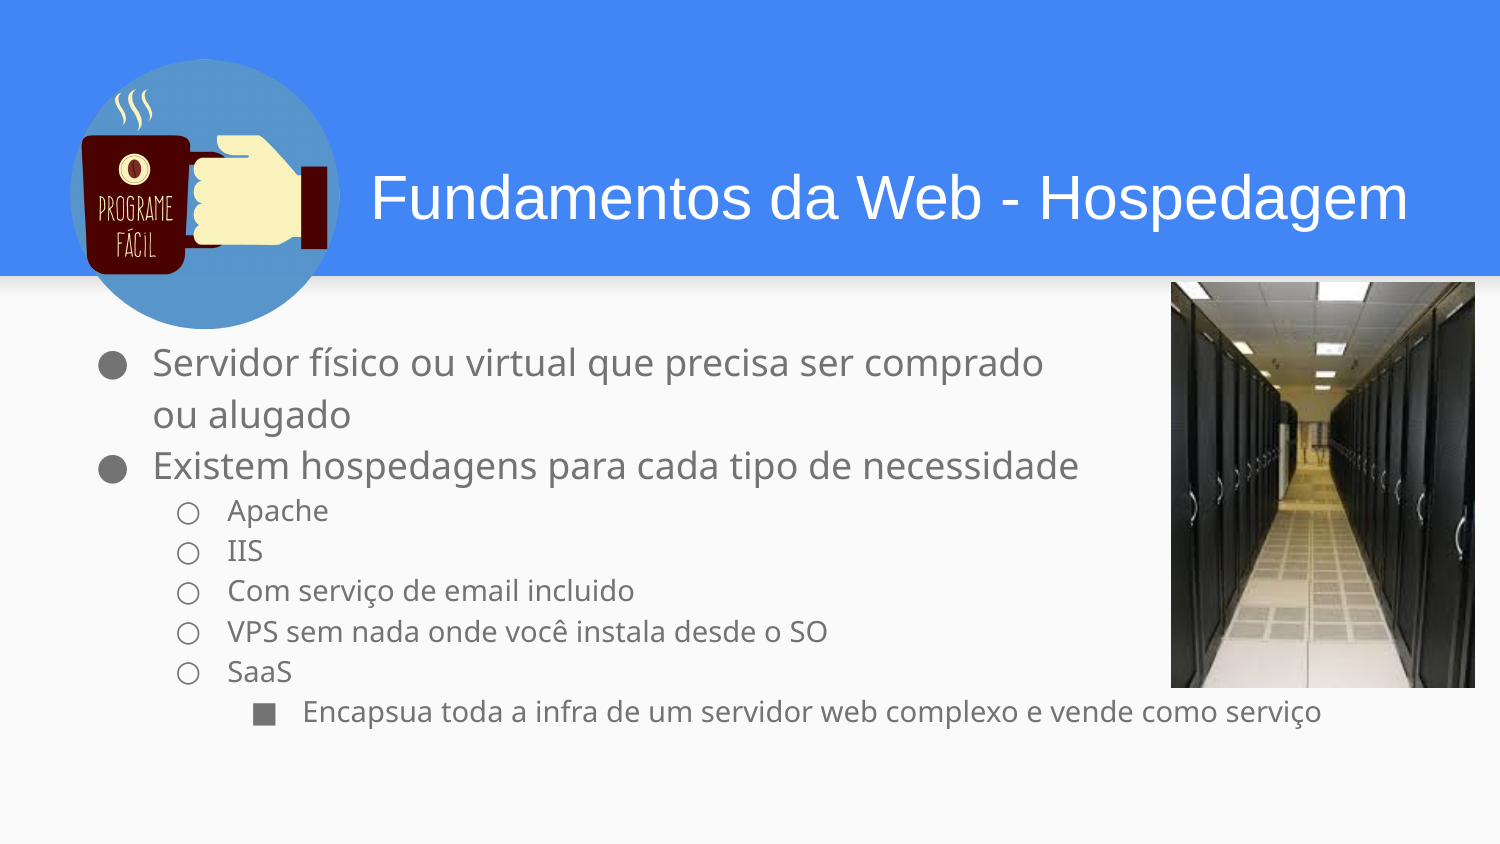

# Fundamentos da Web - Hospedagem
Servidor físico ou virtual que precisa ser comprado
ou alugado
Existem hospedagens para cada tipo de necessidade
Apache
IIS
Com serviço de email incluido
VPS sem nada onde você instala desde o SO
SaaS
Encapsua toda a infra de um servidor web complexo e vende como serviço